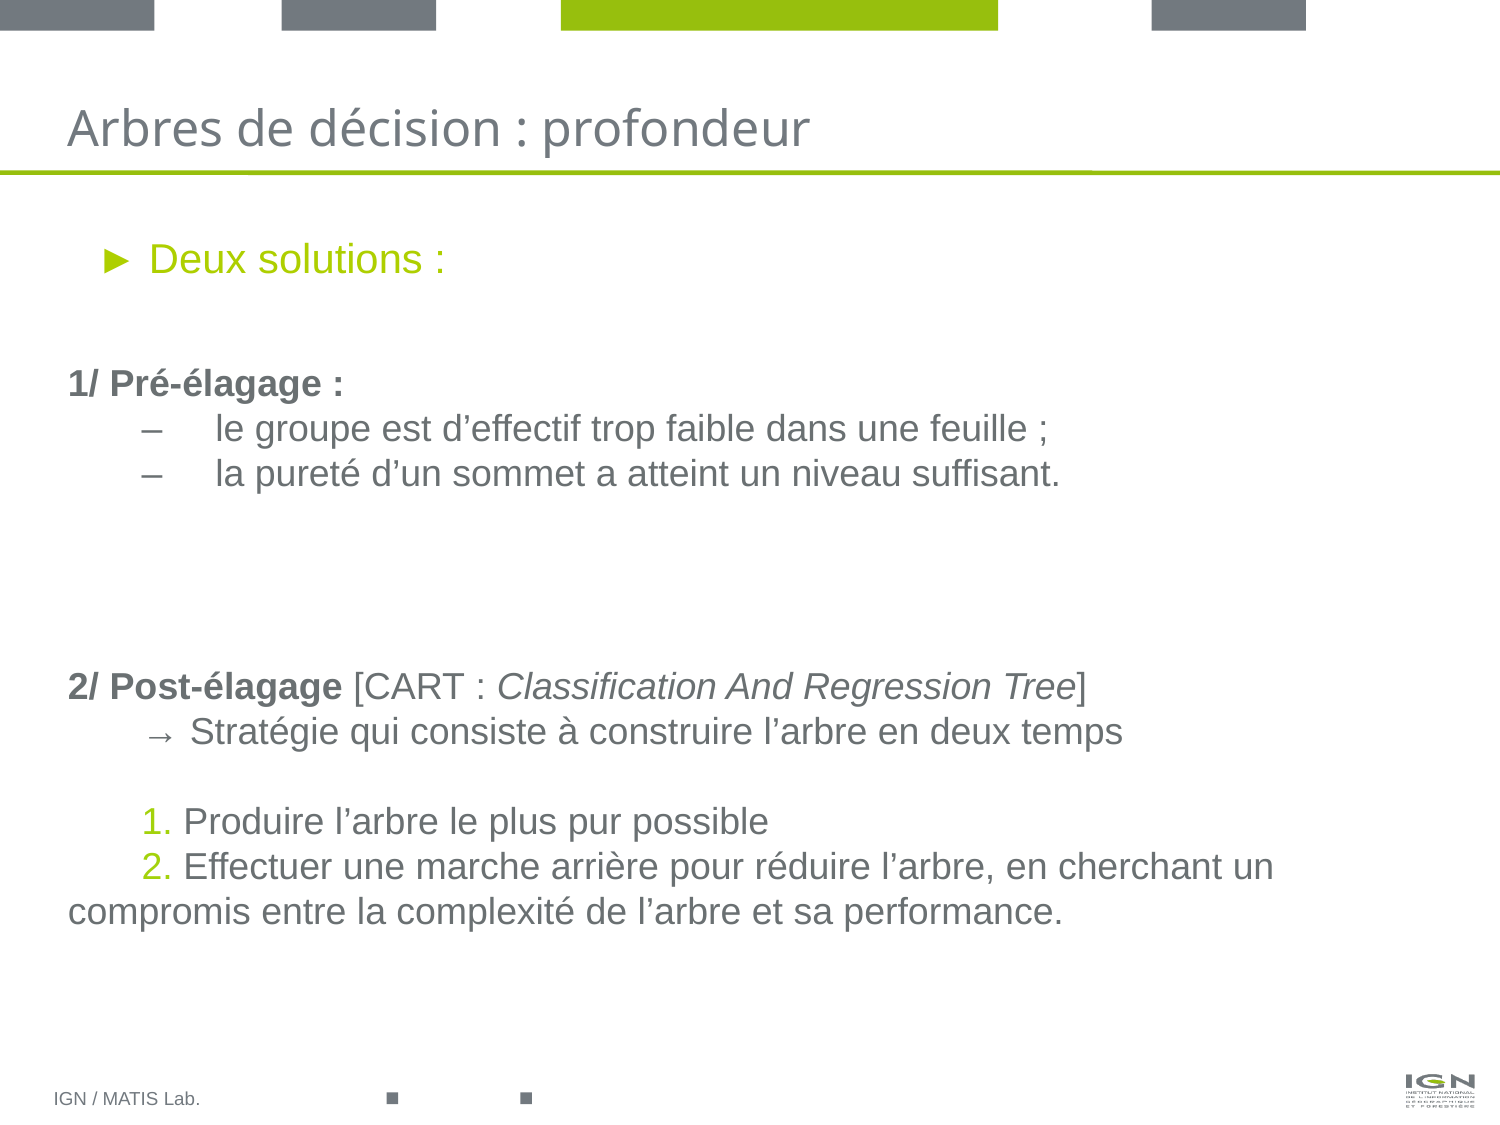

Arbres de décision : profondeur
► Deux solutions :
1/ Pré-élagage :
	– 	le groupe est d’effectif trop faible dans une feuille ;
	– 	la pureté d’un sommet a atteint un niveau suffisant.
2/ Post-élagage [CART : Classification And Regression Tree]
	→ Stratégie qui consiste à construire l’arbre en deux temps
	1. Produire l’arbre le plus pur possible
	2. Effectuer une marche arrière pour réduire l’arbre, en cherchant un compromis entre la complexité de l’arbre et sa performance.
IGN / MATIS Lab.